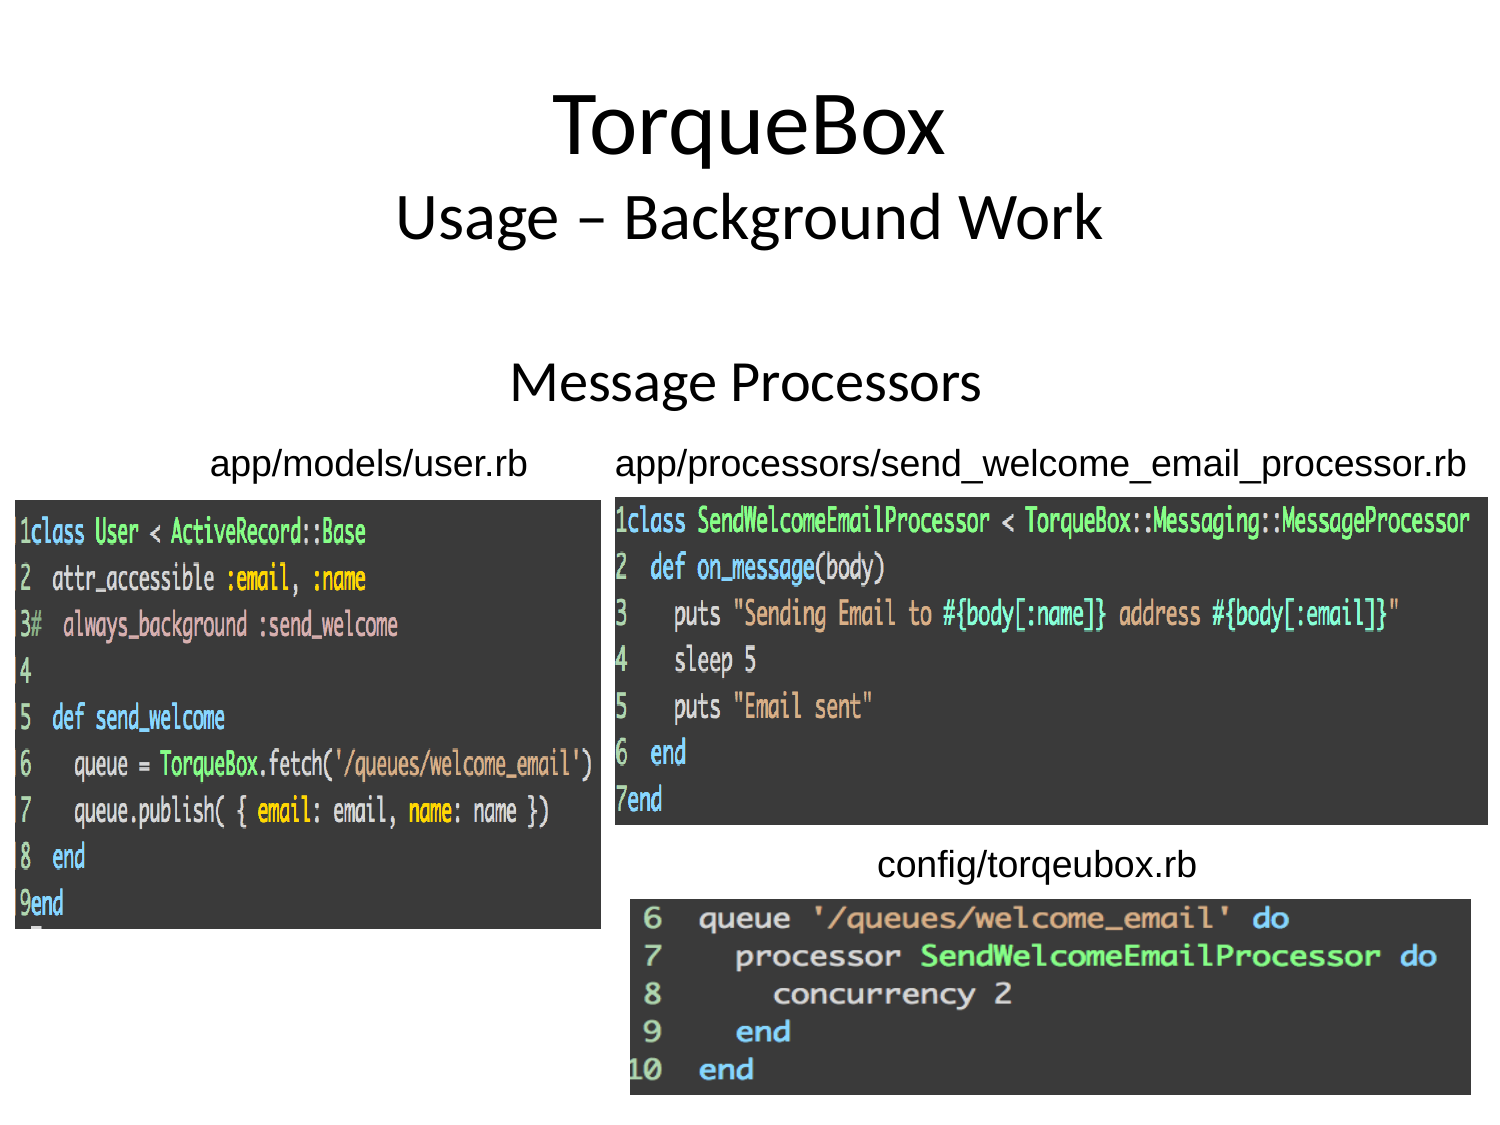

# TorqueBox Usage – Background Work
Message Processors
app/models/user.rb
app/processors/send_welcome_email_processor.rb
config/torqeubox.rb